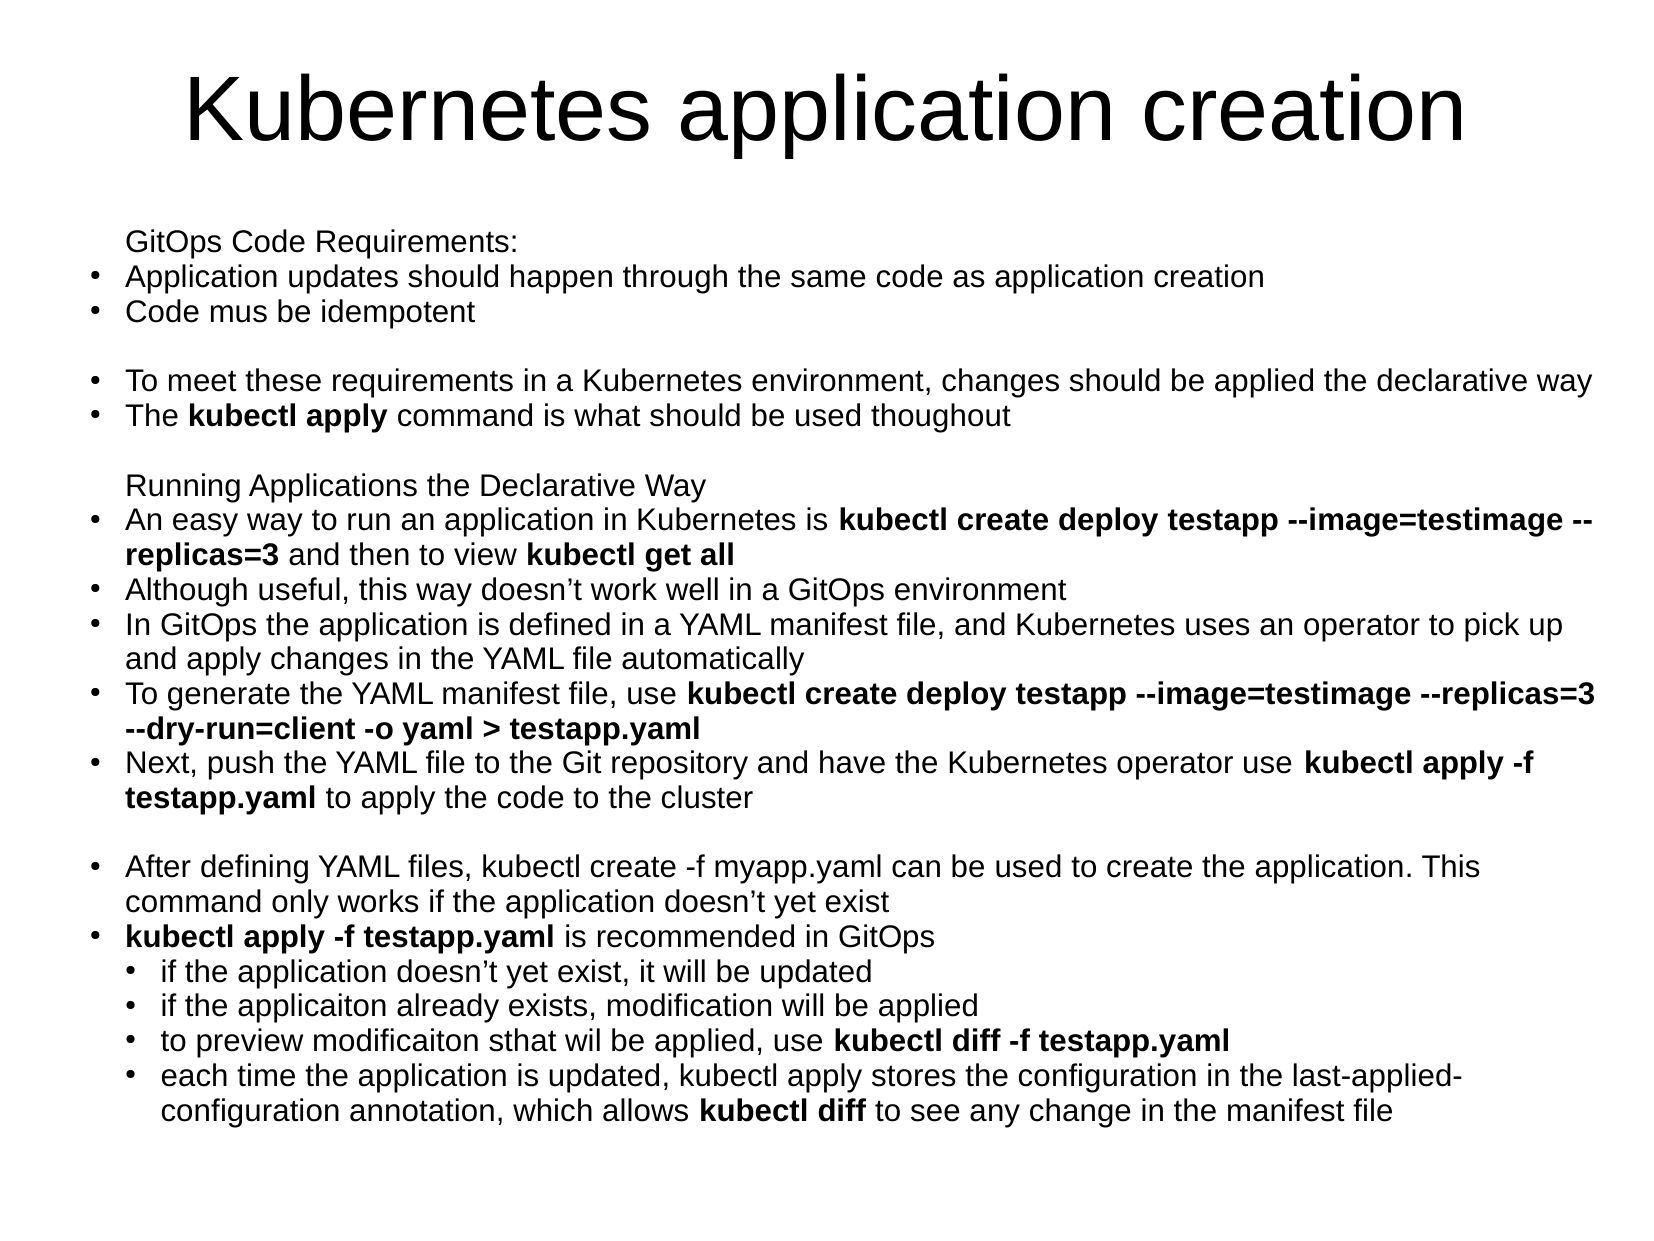

# Kubernetes application creation
GitOps Code Requirements:
Application updates should happen through the same code as application creation
Code mus be idempotent
To meet these requirements in a Kubernetes environment, changes should be applied the declarative way
The kubectl apply command is what should be used thoughout
Running Applications the Declarative Way
An easy way to run an application in Kubernetes is kubectl create deploy testapp --image=testimage --replicas=3 and then to view kubectl get all
Although useful, this way doesn’t work well in a GitOps environment
In GitOps the application is defined in a YAML manifest file, and Kubernetes uses an operator to pick up and apply changes in the YAML file automatically
To generate the YAML manifest file, use kubectl create deploy testapp --image=testimage --replicas=3 --dry-run=client -o yaml > testapp.yaml
Next, push the YAML file to the Git repository and have the Kubernetes operator use kubectl apply -f testapp.yaml to apply the code to the cluster
After defining YAML files, kubectl create -f myapp.yaml can be used to create the application. This command only works if the application doesn’t yet exist
kubectl apply -f testapp.yaml is recommended in GitOps
if the application doesn’t yet exist, it will be updated
if the applicaiton already exists, modification will be applied
to preview modificaiton sthat wil be applied, use kubectl diff -f testapp.yaml
each time the application is updated, kubectl apply stores the configuration in the last-applied-configuration annotation, which allows kubectl diff to see any change in the manifest file